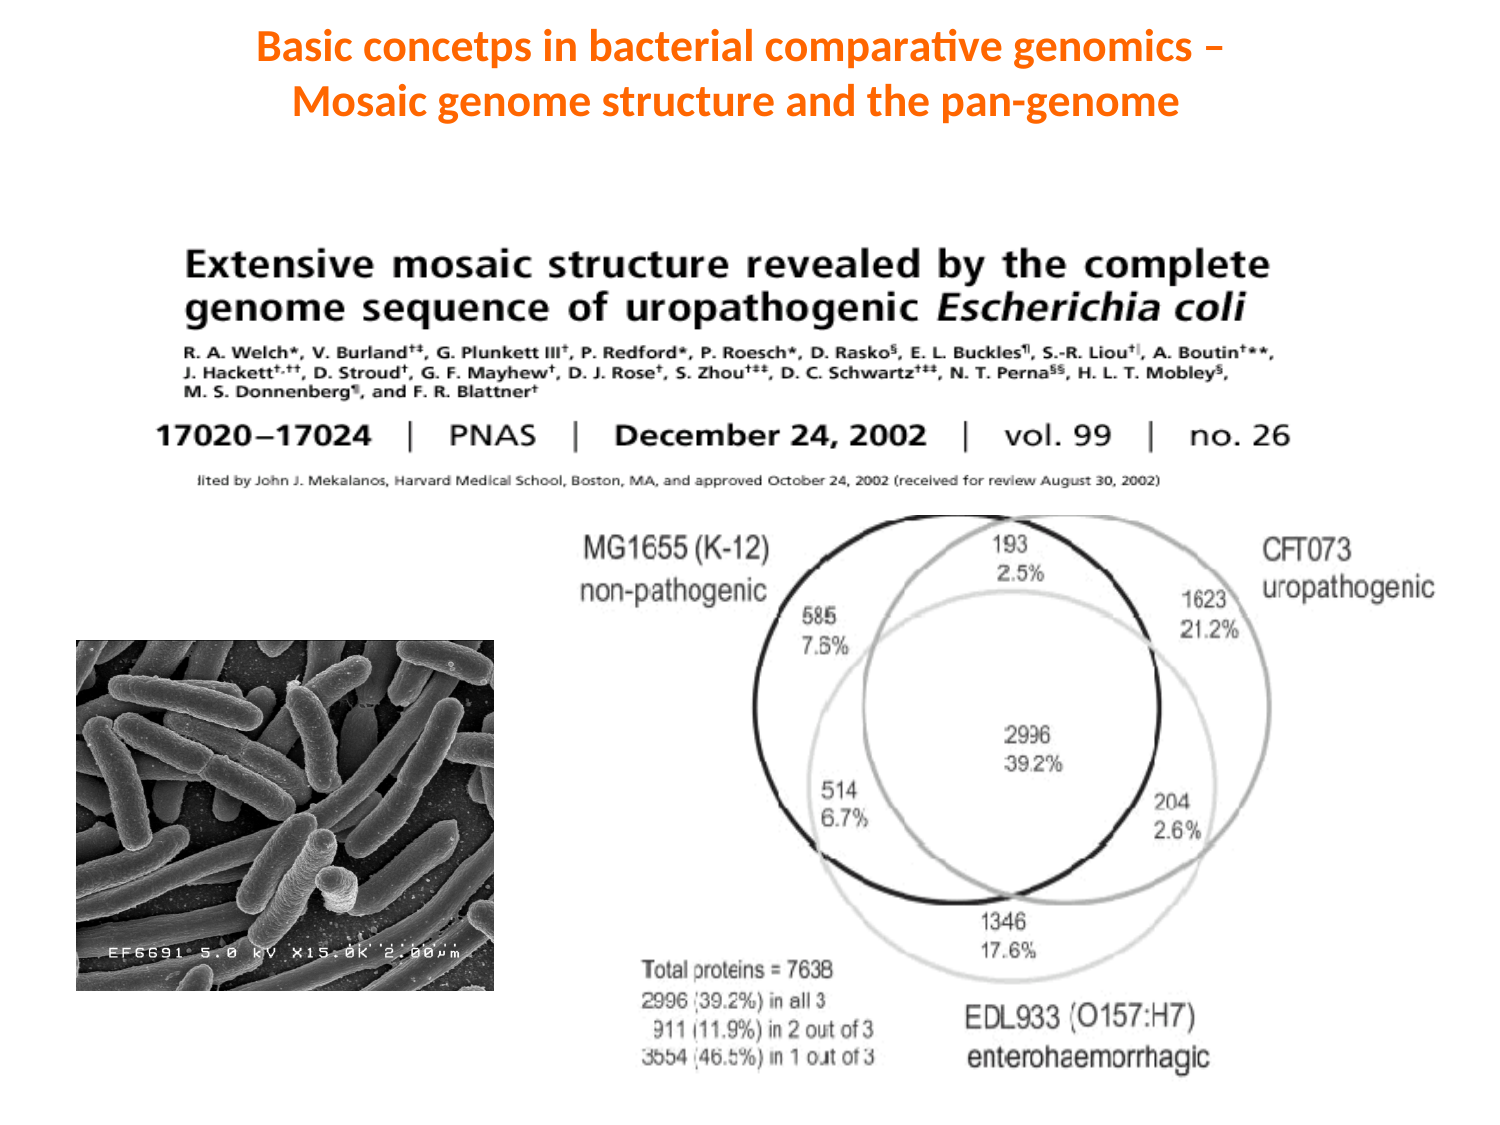

Basic concetps in bacterial comparative genomics –
Mosaic genome structure and the pan-genome